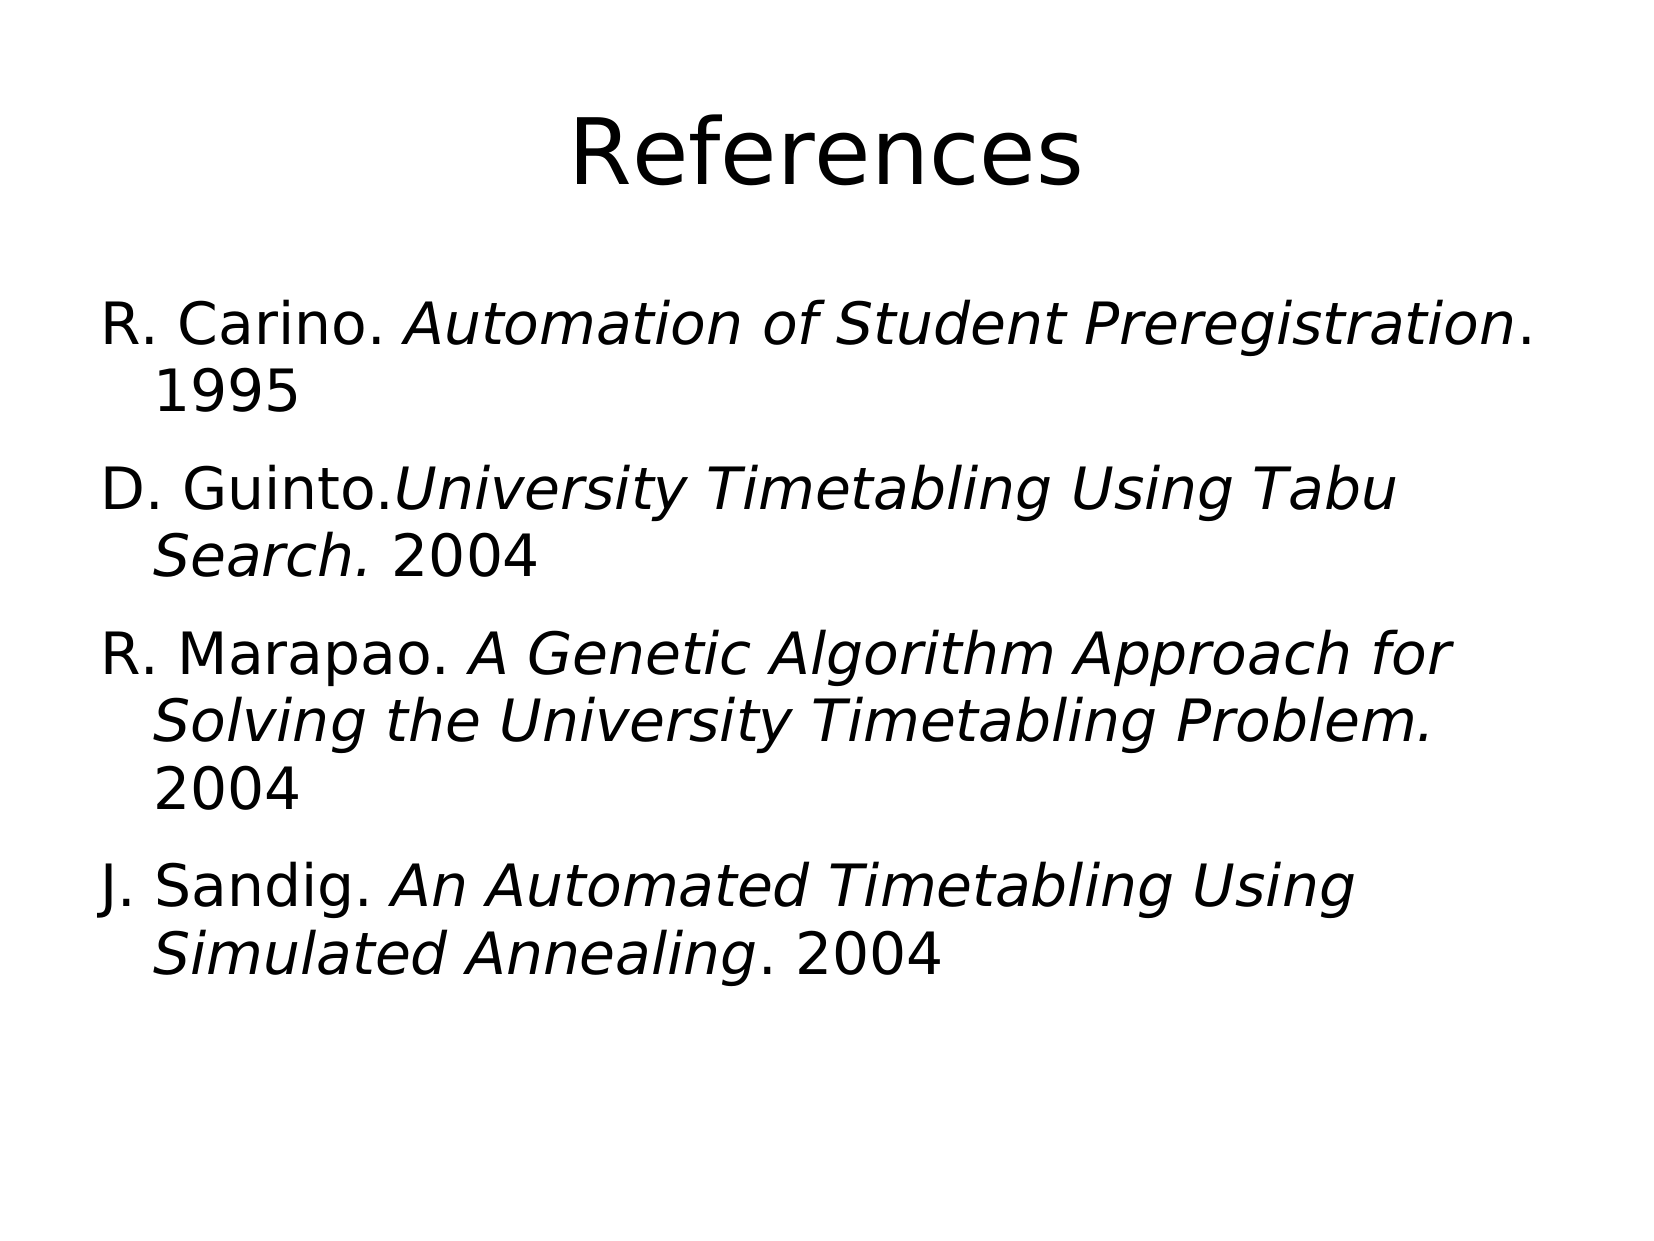

# References
R. Carino. Automation of Student Preregistration. 1995
D. Guinto.University Timetabling Using Tabu Search. 2004
R. Marapao. A Genetic Algorithm Approach for Solving the University Timetabling Problem. 2004
J. Sandig. An Automated Timetabling Using Simulated Annealing. 2004